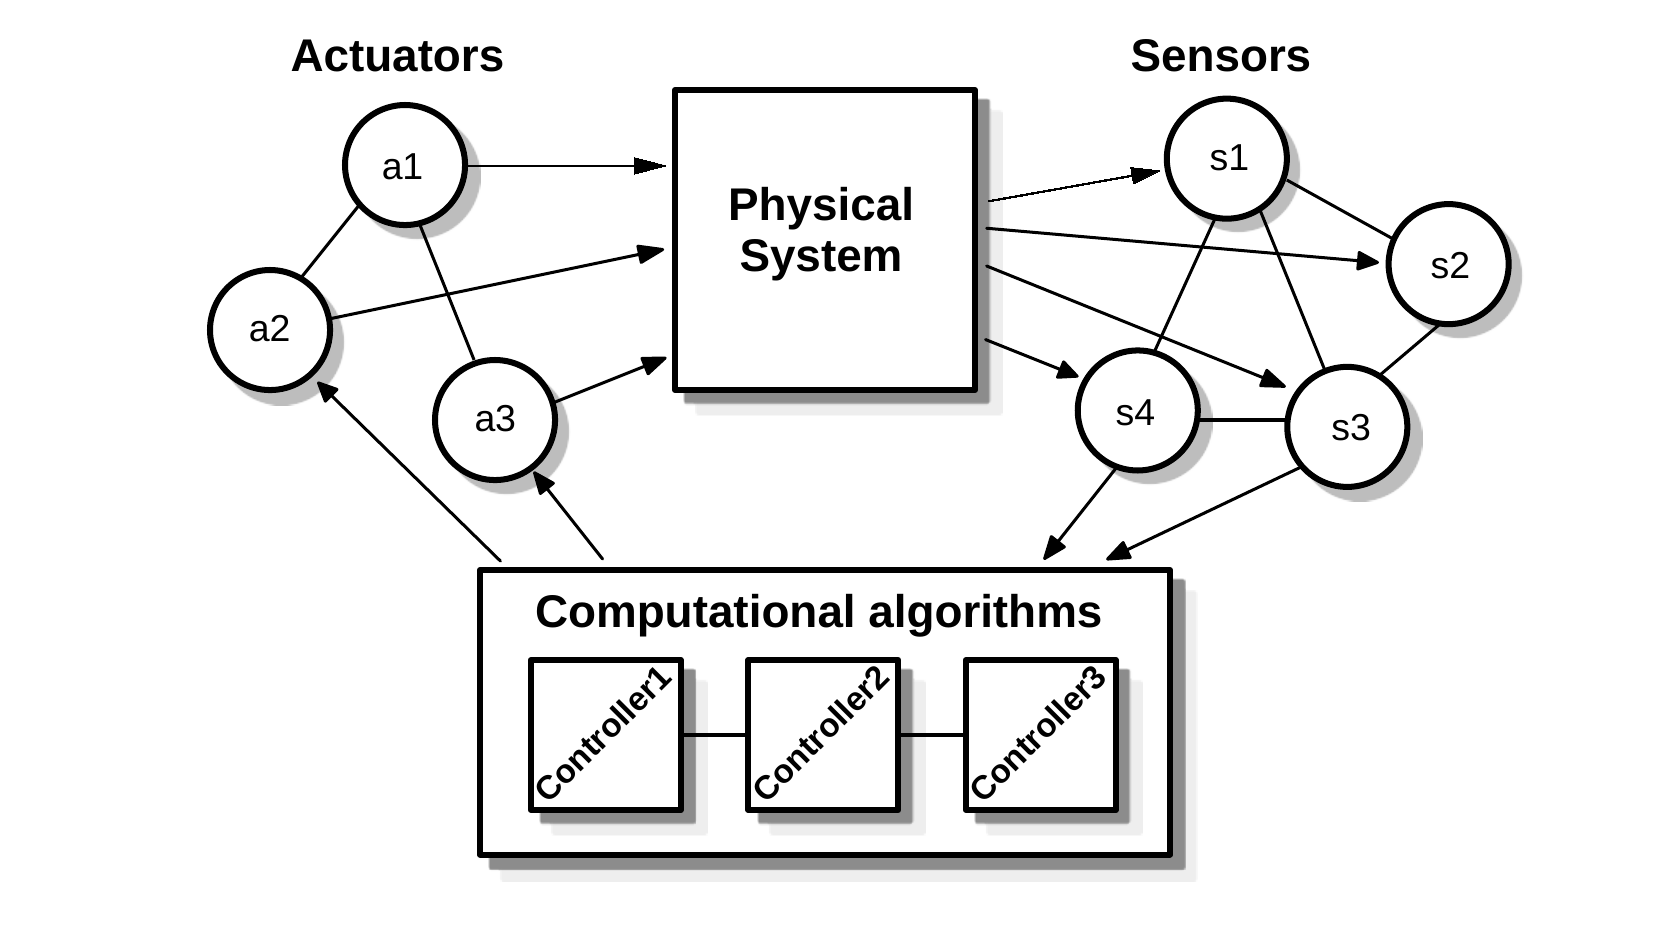

Actuators
Sensors
 Physical
 System
s1
a1
s2
a2
s4
a3
s3
 Computational algorithms
Controller1
Controller2
Controller3